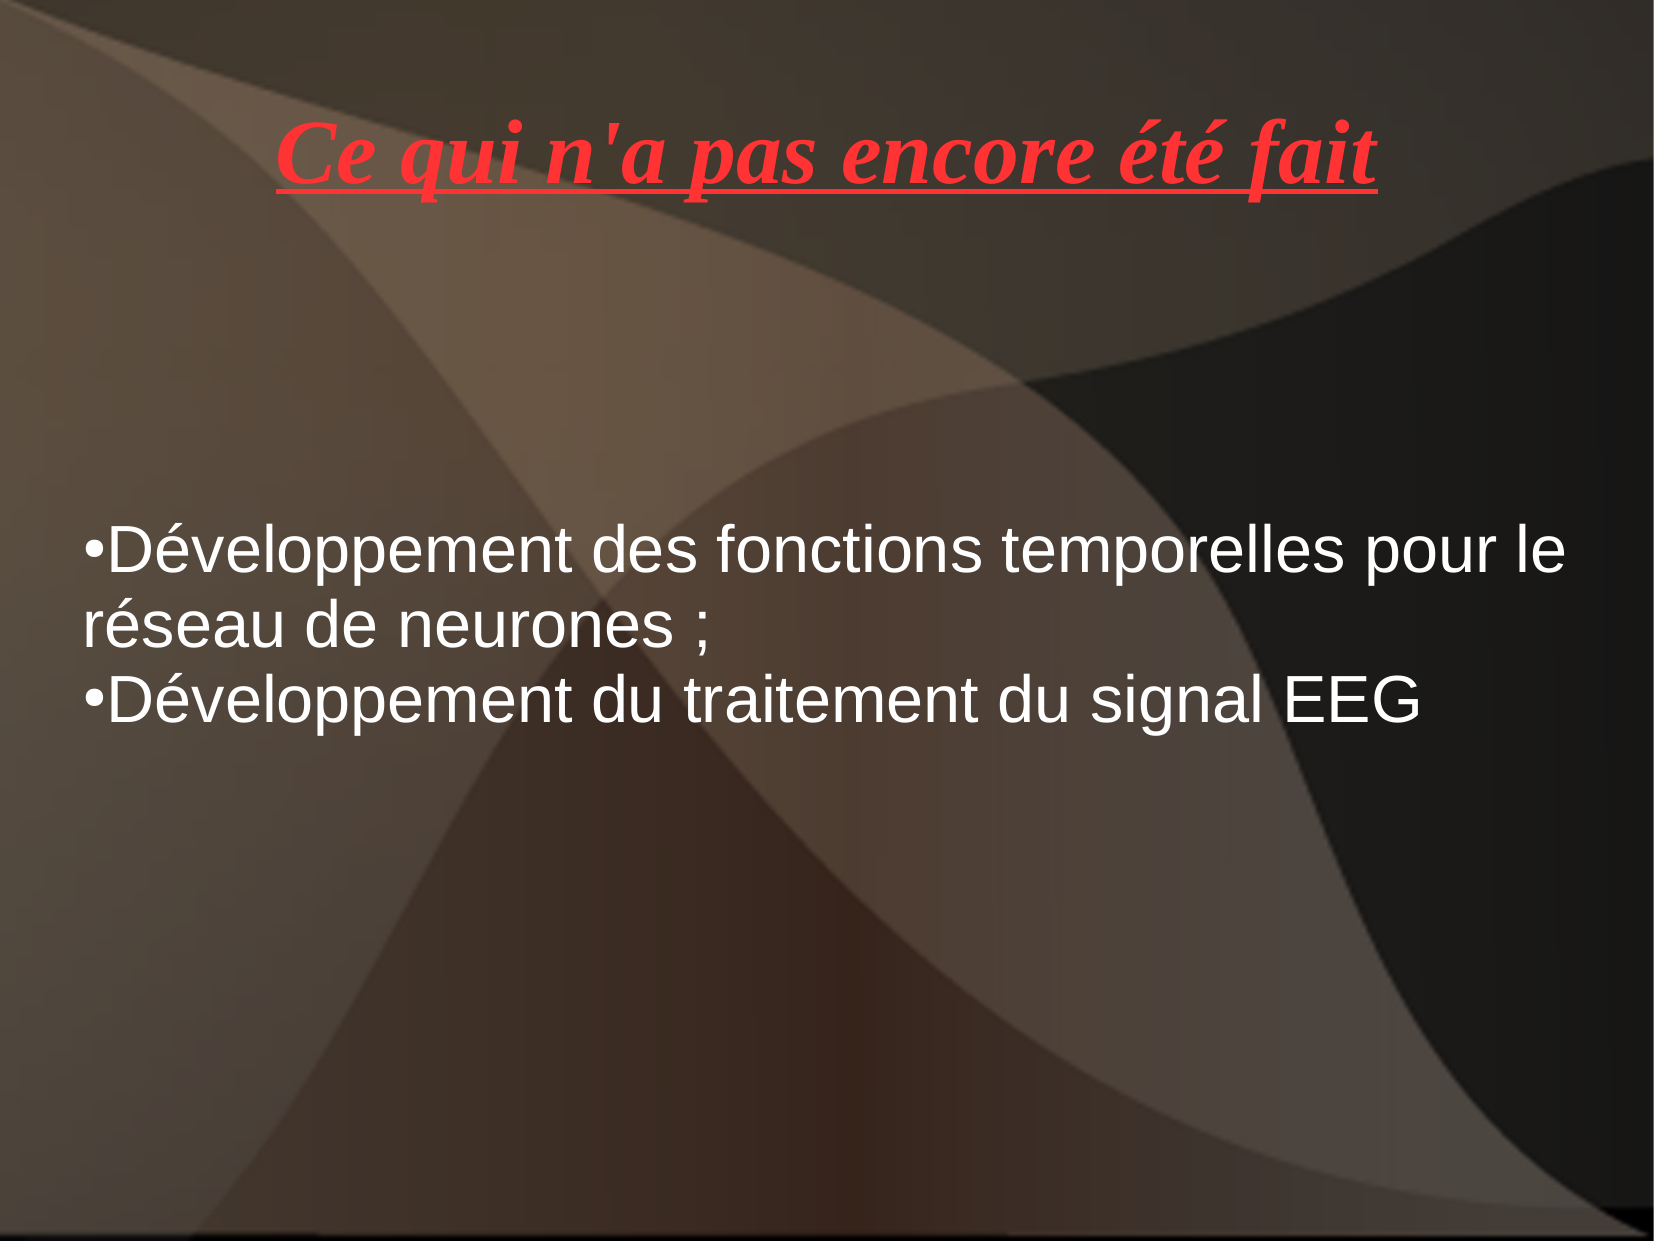

# Ce qui n'a pas encore été fait
Développement des fonctions temporelles pour le réseau de neurones ;
Développement du traitement du signal EEG